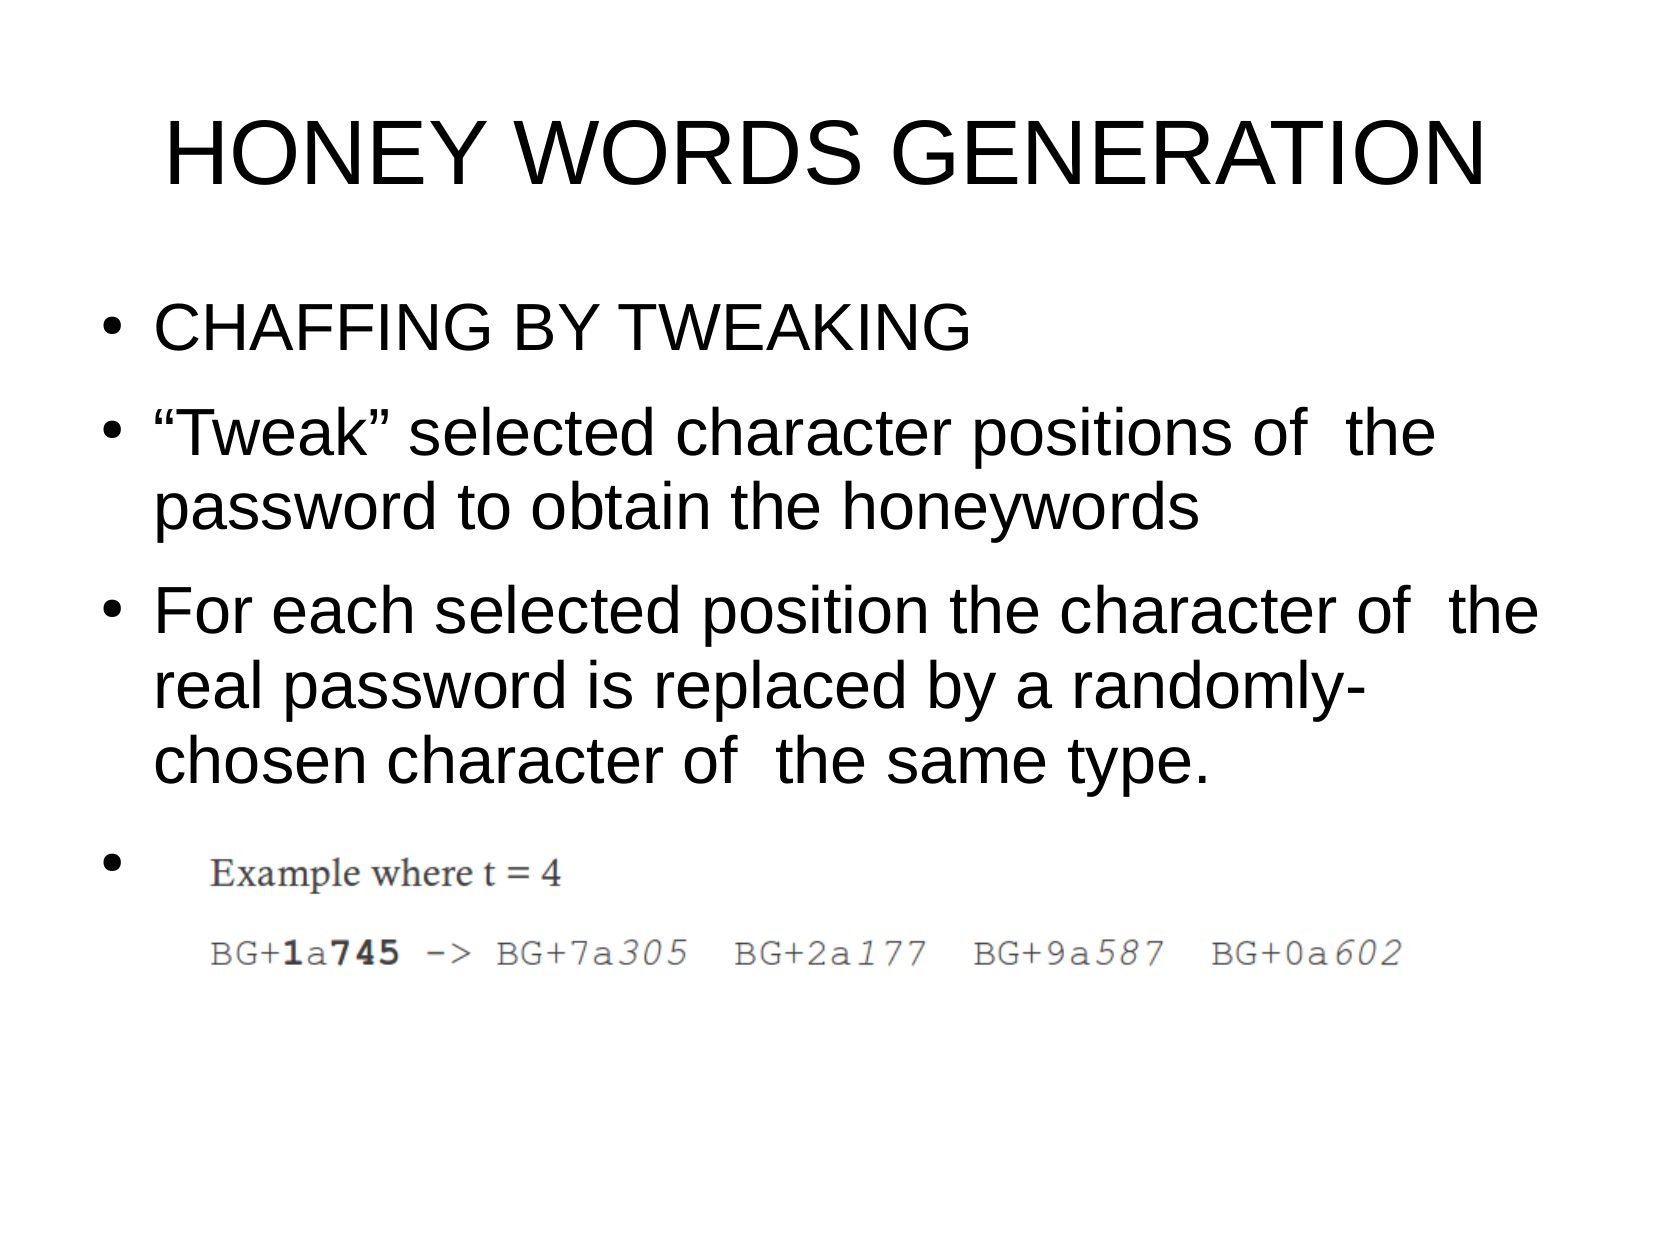

# HONEY WORDS GENERATION
CHAFFING BY TWEAKING
“Tweak” selected character positions of the password to obtain the honeywords
For each selected position the character of the real password is replaced by a randomly-chosen character of the same type.